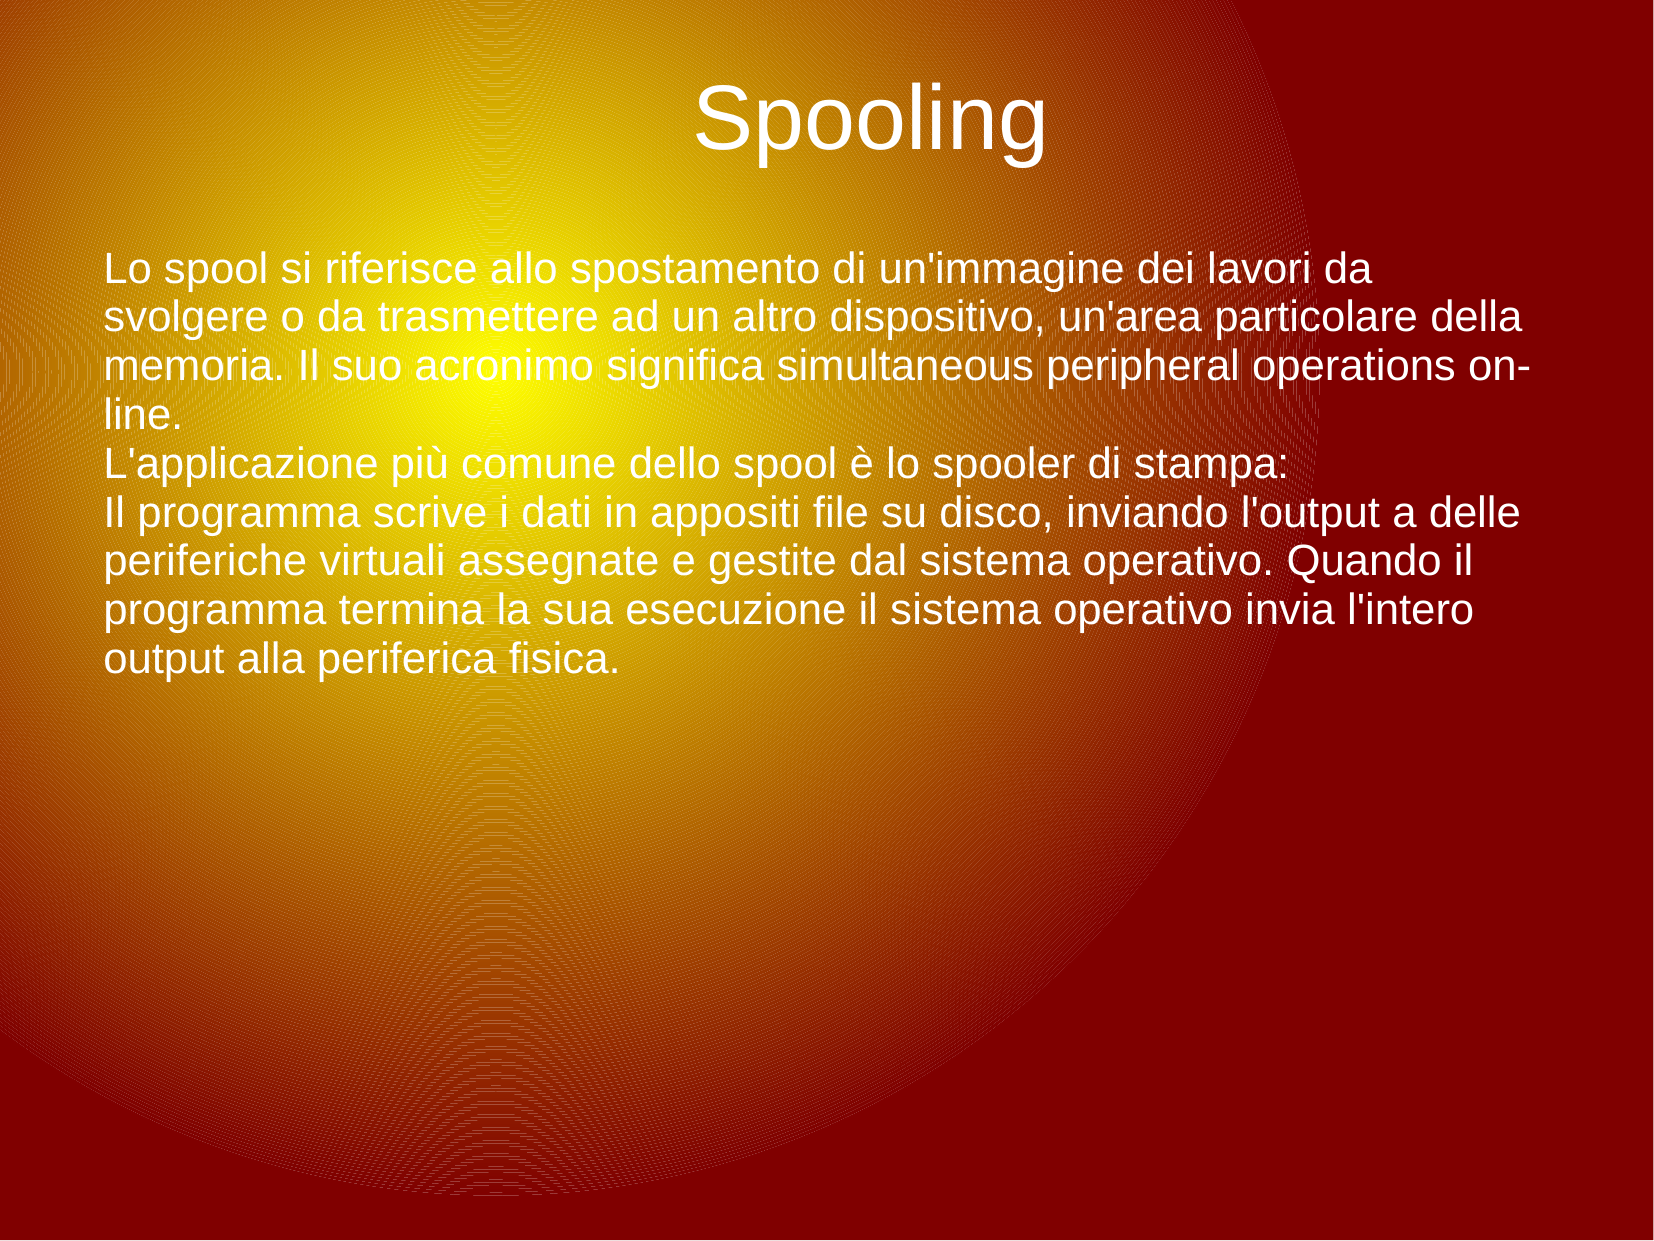

Spooling
Lo spool si riferisce allo spostamento di un'immagine dei lavori da svolgere o da trasmettere ad un altro dispositivo, un'area particolare della memoria. Il suo acronimo significa simultaneous peripheral operations on-line.
L'applicazione più comune dello spool è lo spooler di stampa:
Il programma scrive i dati in appositi file su disco, inviando l'output a delle periferiche virtuali assegnate e gestite dal sistema operativo. Quando il programma termina la sua esecuzione il sistema operativo invia l'intero output alla periferica fisica.